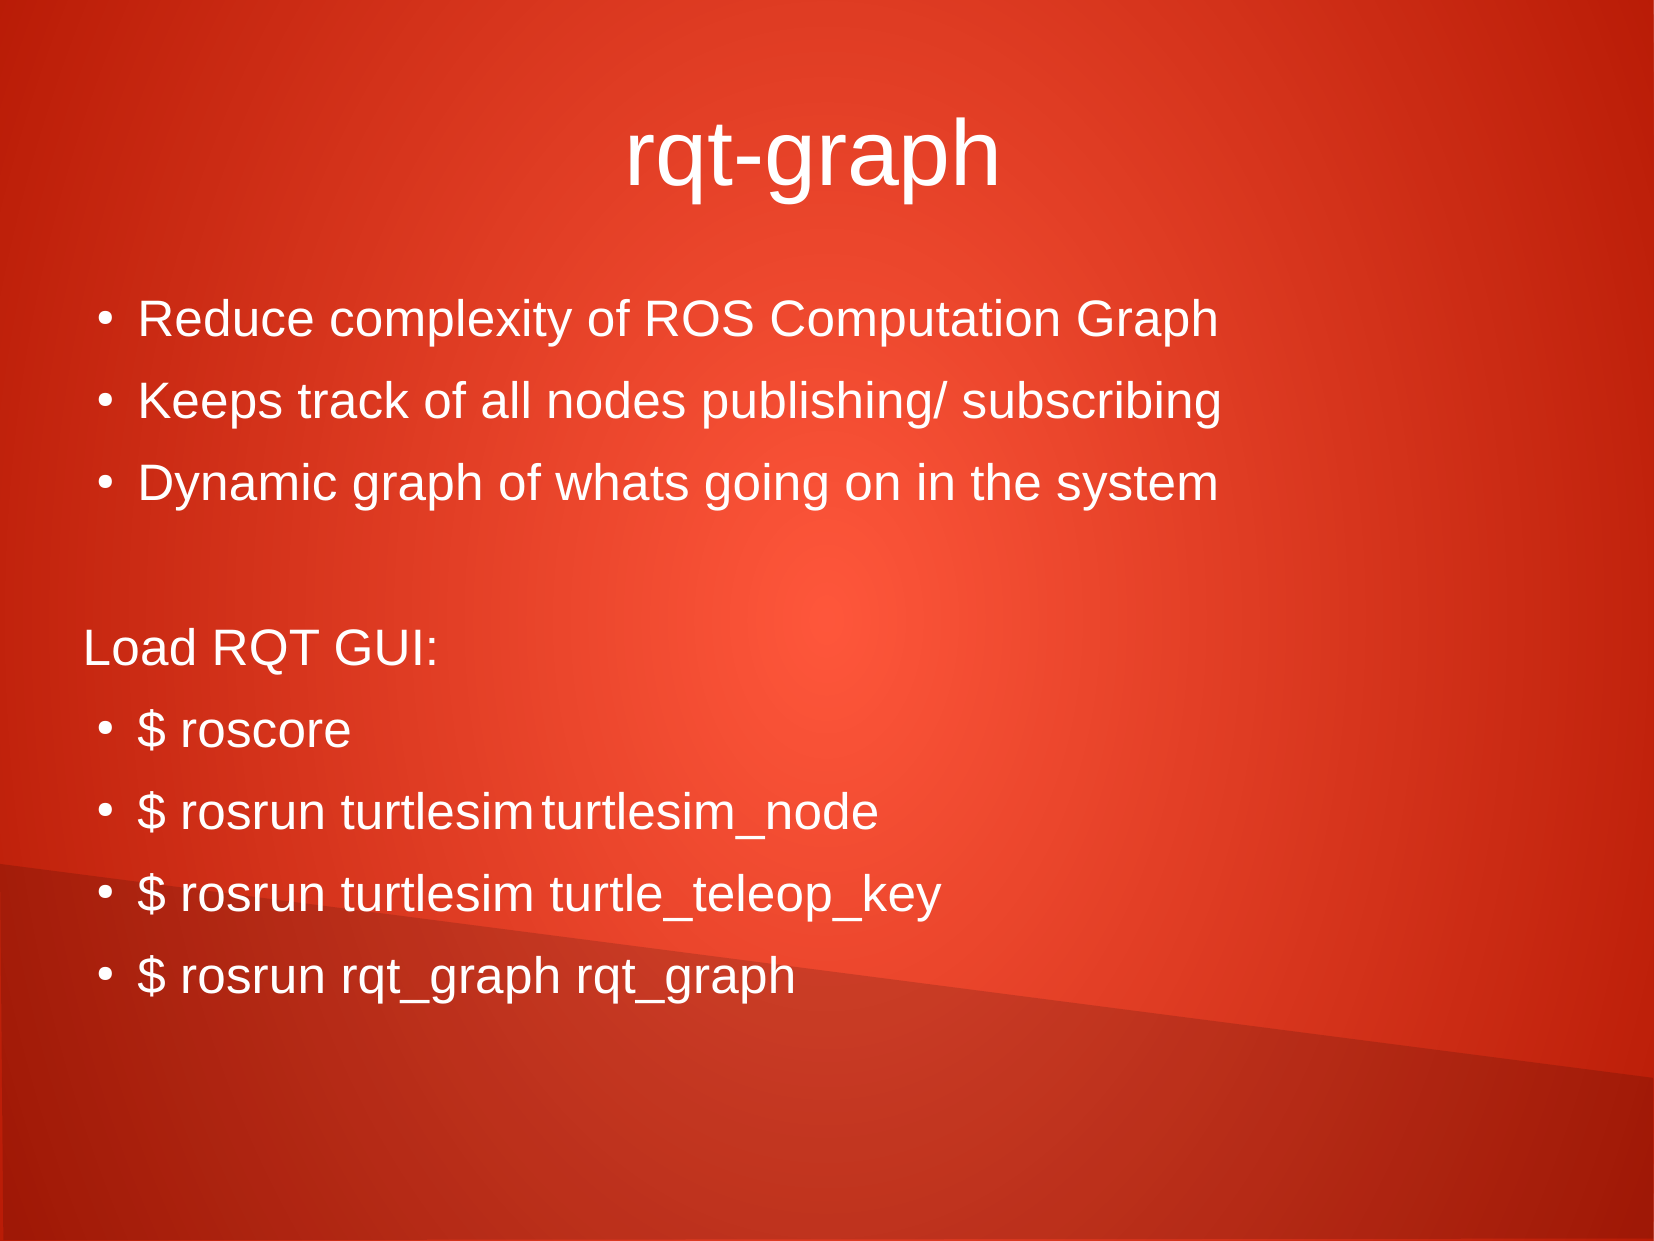

rqt-graph
# Reduce complexity of ROS Computation Graph
Keeps track of all nodes publishing/ subscribing
Dynamic graph of whats going on in the system
Load RQT GUI:
$ roscore
$ rosrun turtlesim	turtlesim_node
$ rosrun turtlesim turtle_teleop_key
$ rosrun rqt_graph rqt_graph